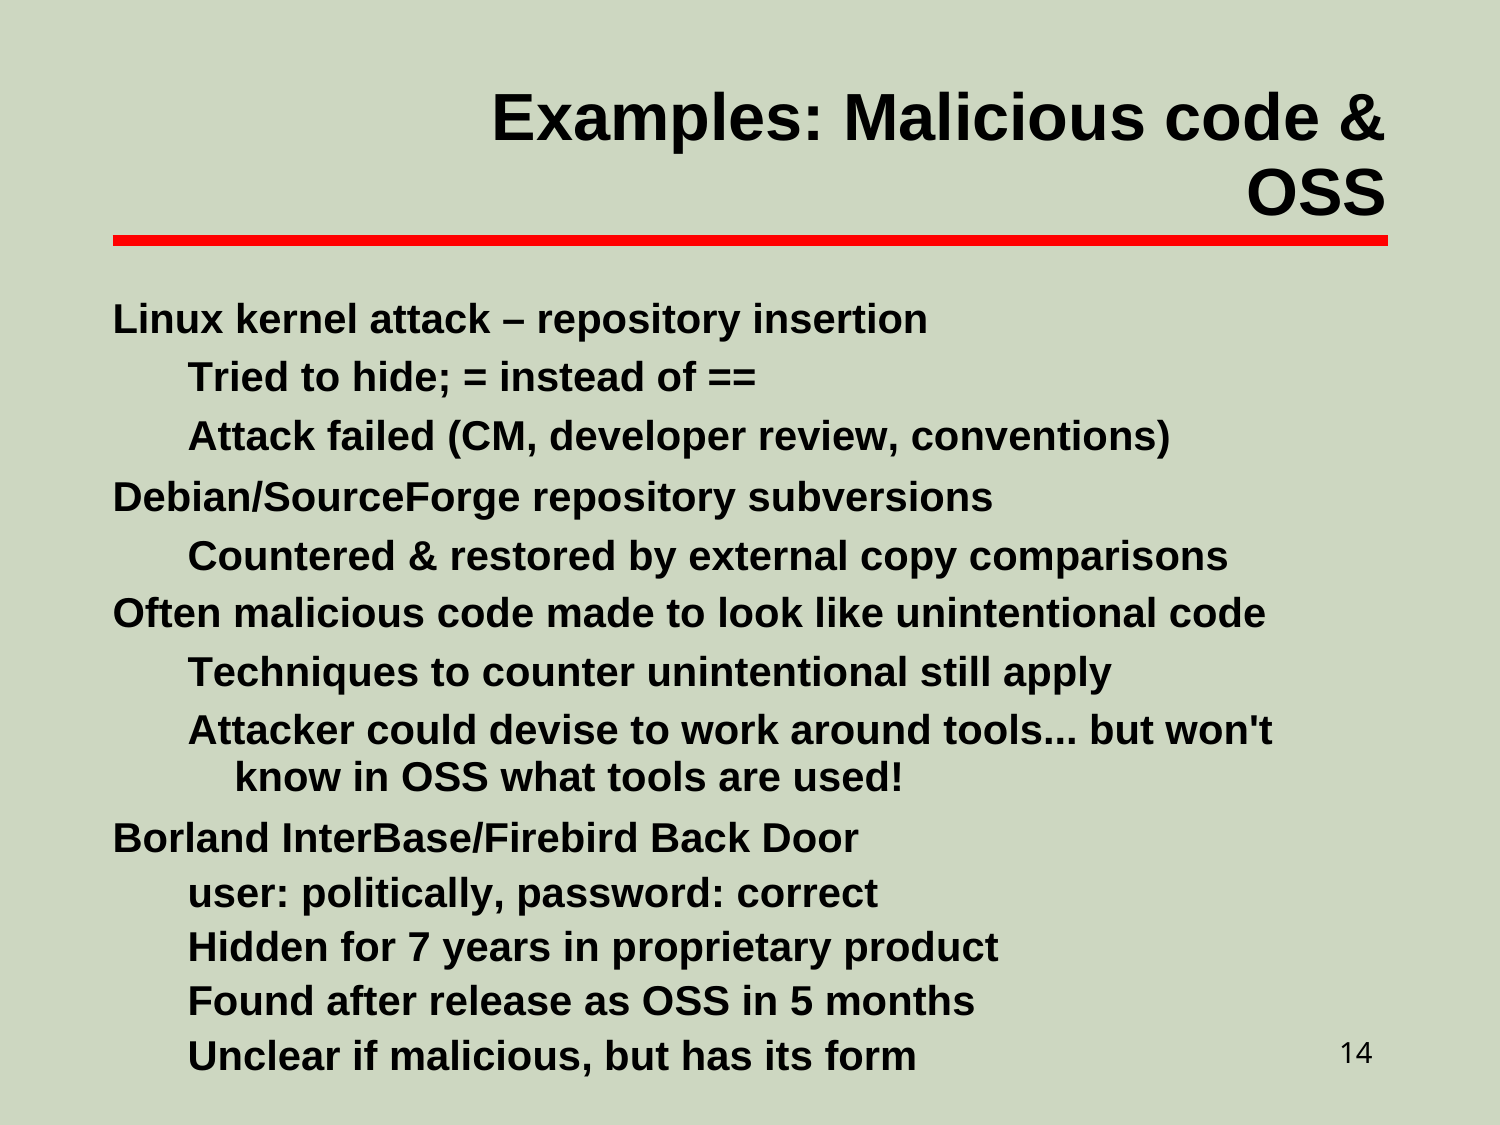

# Examples: Malicious code & OSS
Linux kernel attack – repository insertion
Tried to hide; = instead of ==
Attack failed (CM, developer review, conventions)
Debian/SourceForge repository subversions
Countered & restored by external copy comparisons
Often malicious code made to look like unintentional code
Techniques to counter unintentional still apply
Attacker could devise to work around tools... but won't know in OSS what tools are used!
Borland InterBase/Firebird Back Door
user: politically, password: correct
Hidden for 7 years in proprietary product
Found after release as OSS in 5 months
Unclear if malicious, but has its form